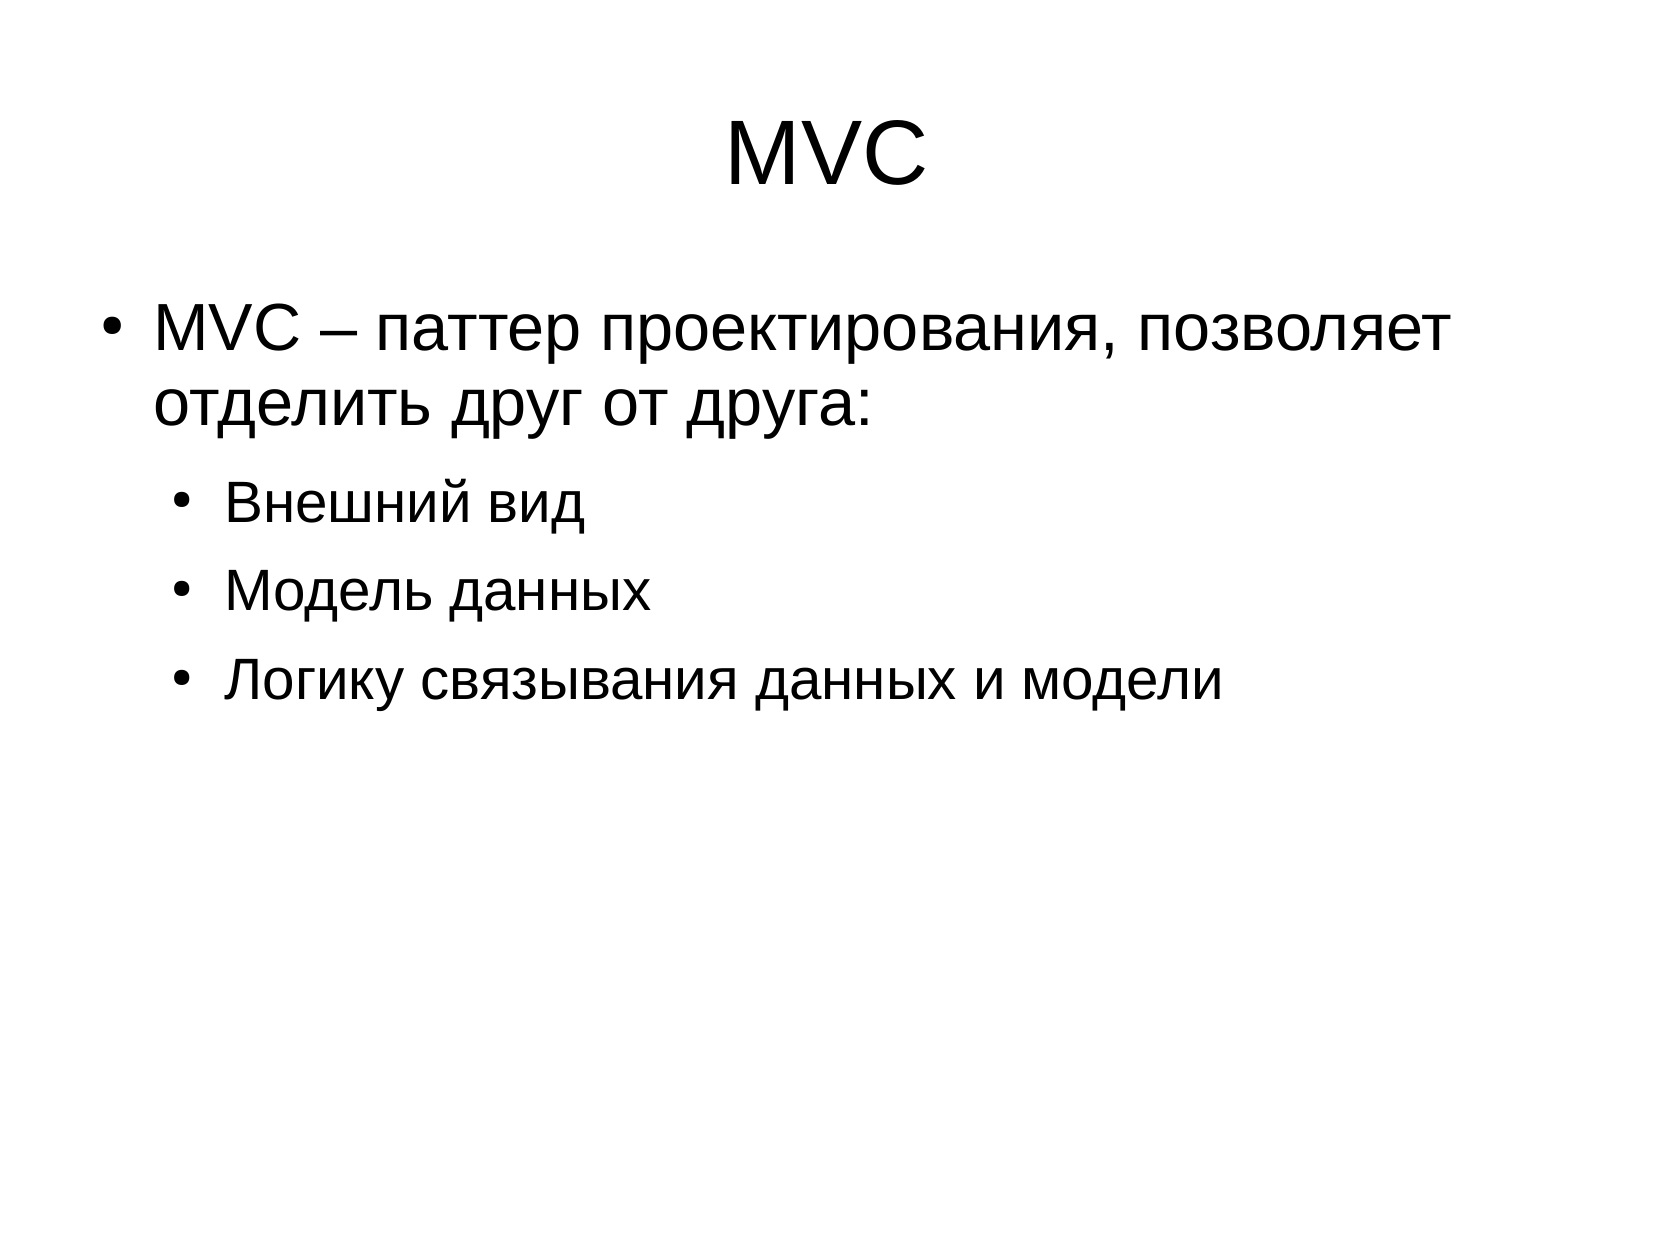

# MVC
MVC – паттер проектирования, позволяет отделить друг от друга:
Внешний вид
Модель данных
Логику связывания данных и модели